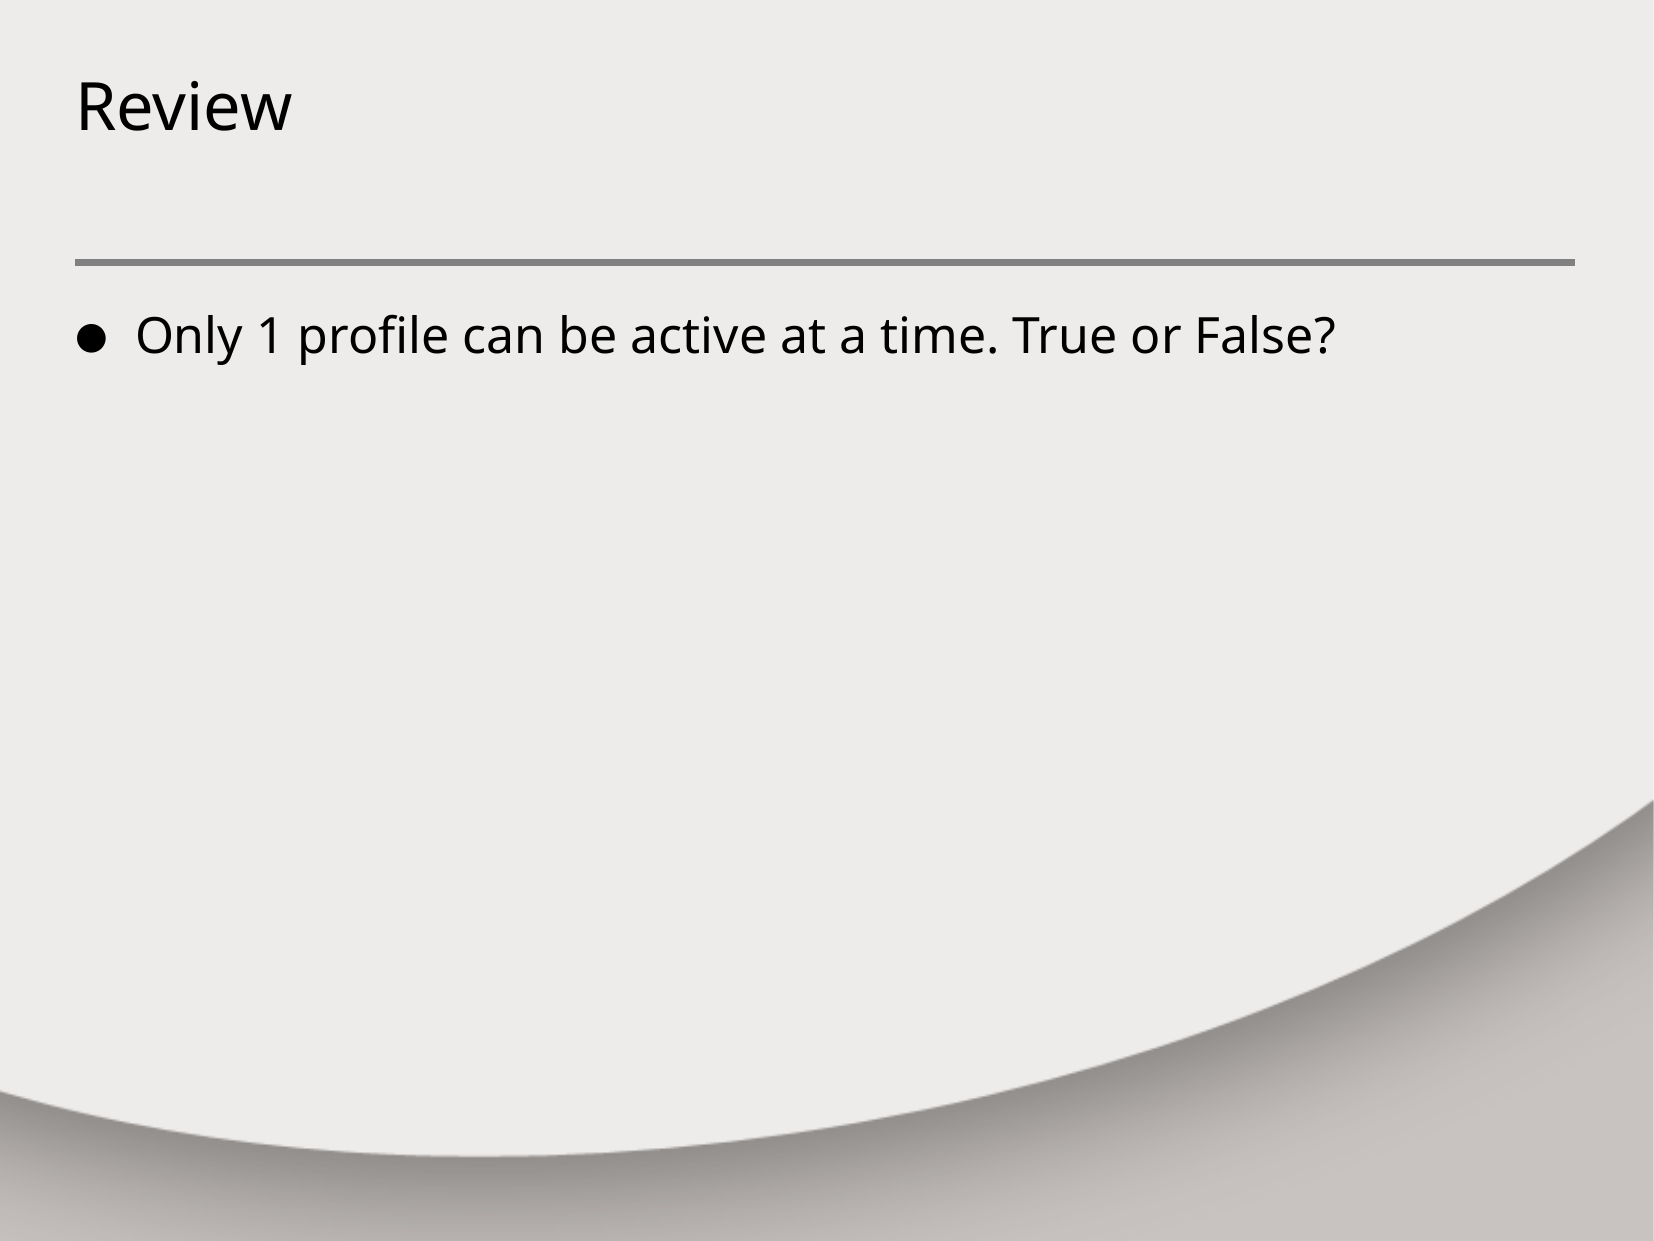

# Review
Only 1 profile can be active at a time. True or False?